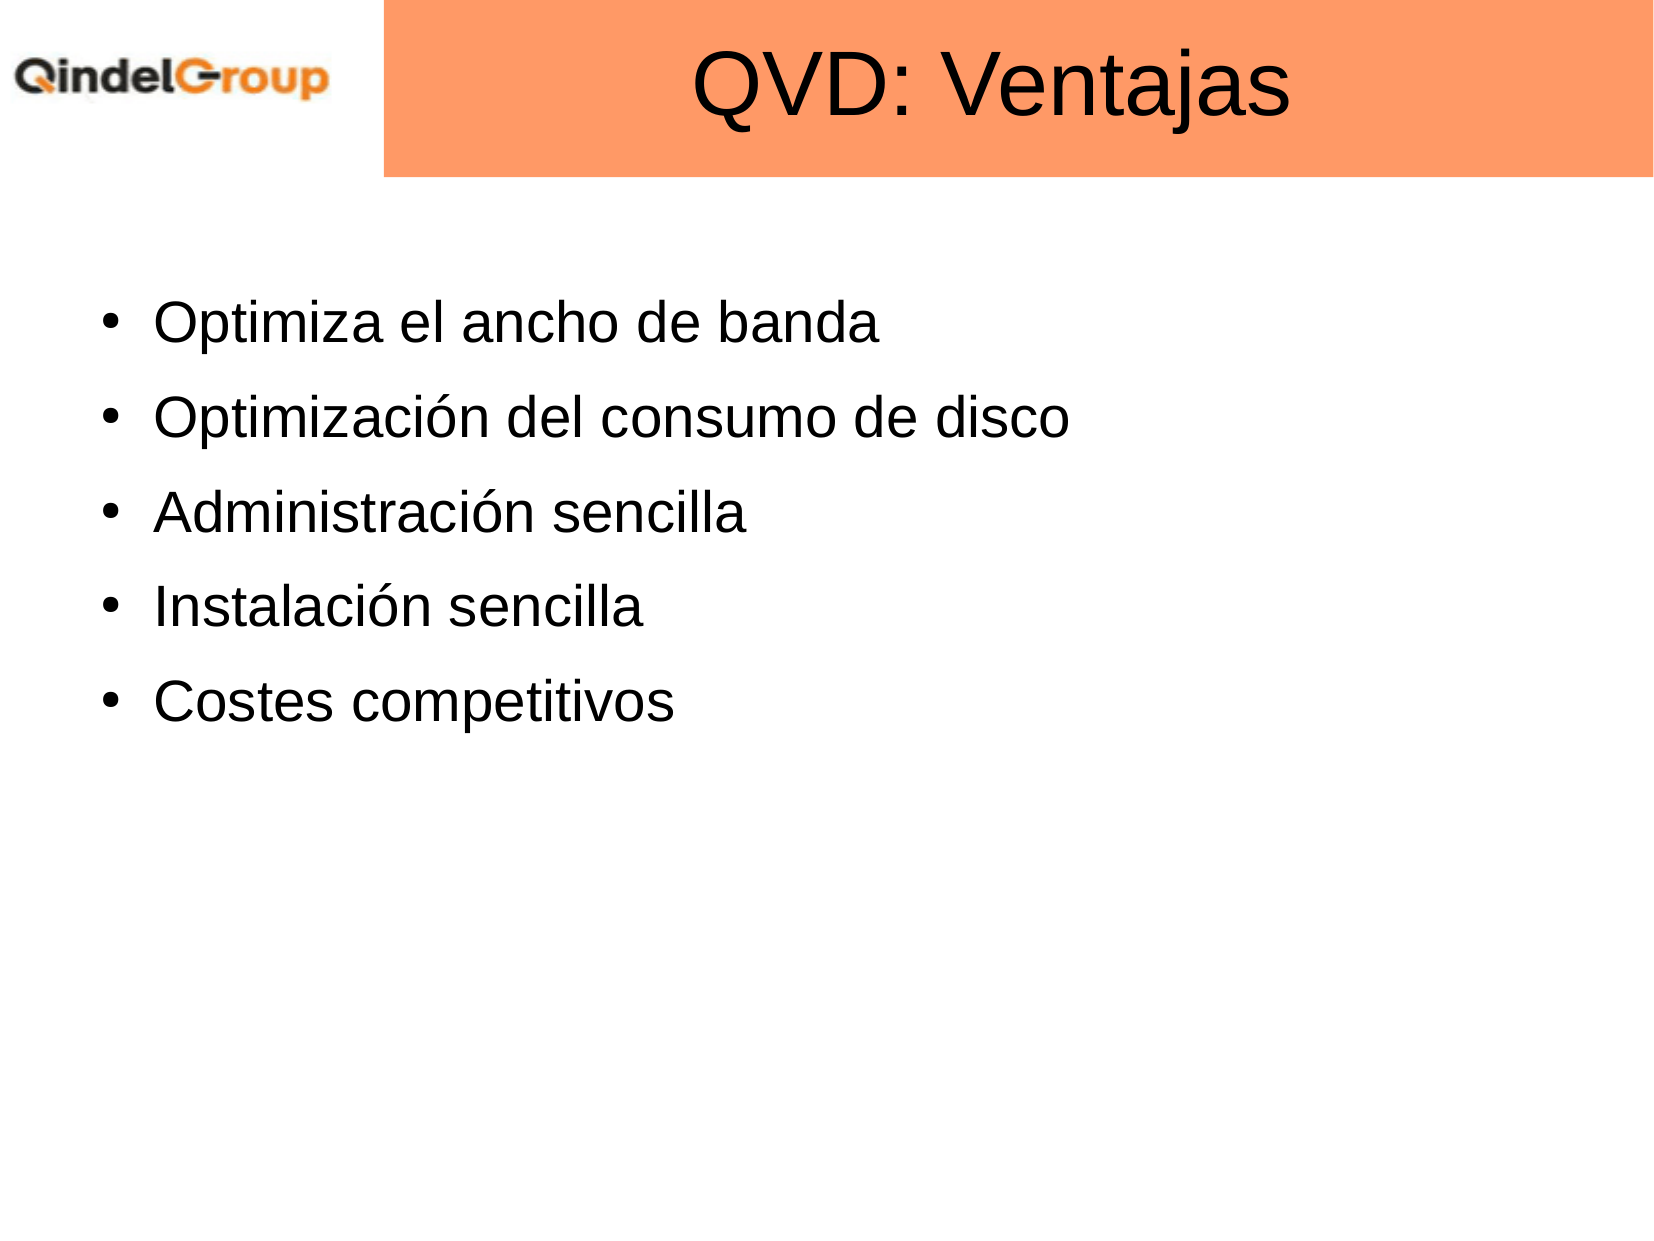

# QVD: Ventajas
Optimiza el ancho de banda
Optimización del consumo de disco
Administración sencilla
Instalación sencilla
Costes competitivos